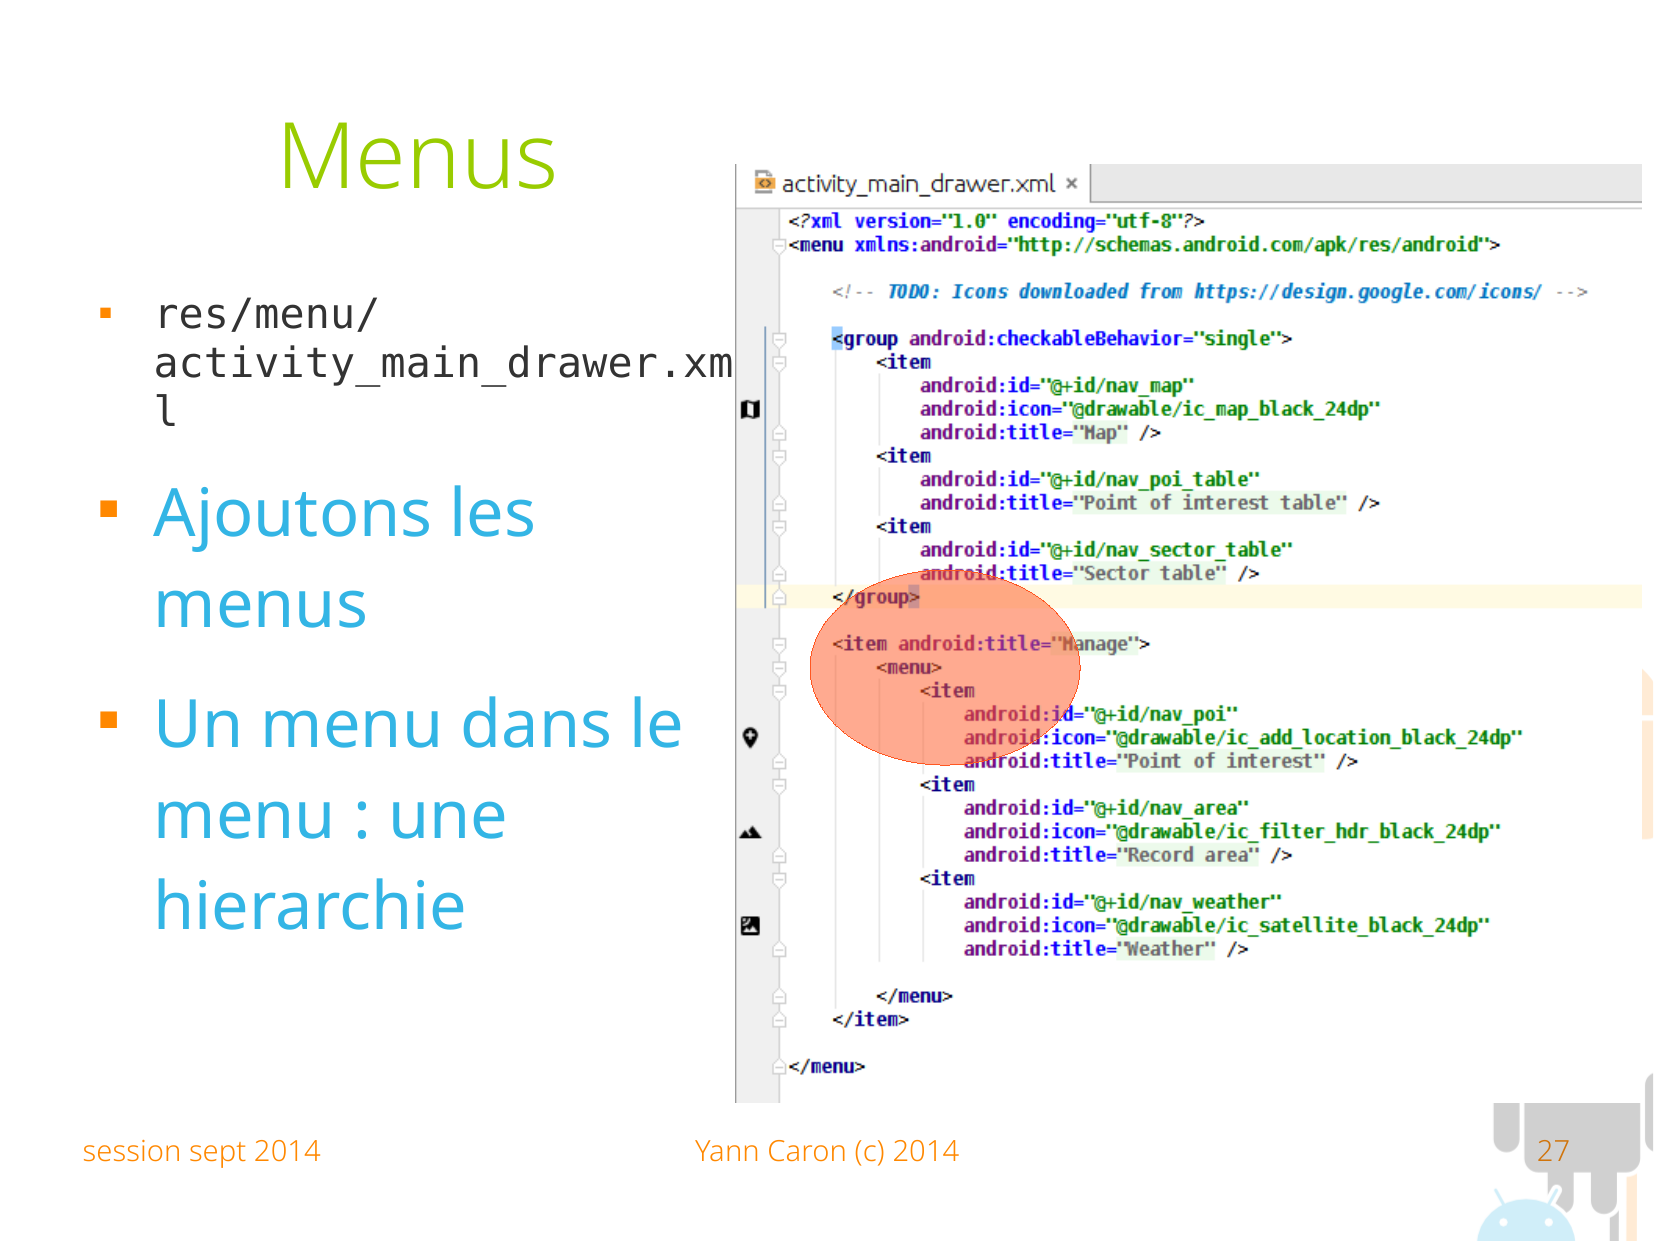

# Menus
res/menu/activity_main_drawer.xml
Ajoutons les menus
Un menu dans le menu : une hierarchie
session sept 2014
Yann Caron (c) 2014
27